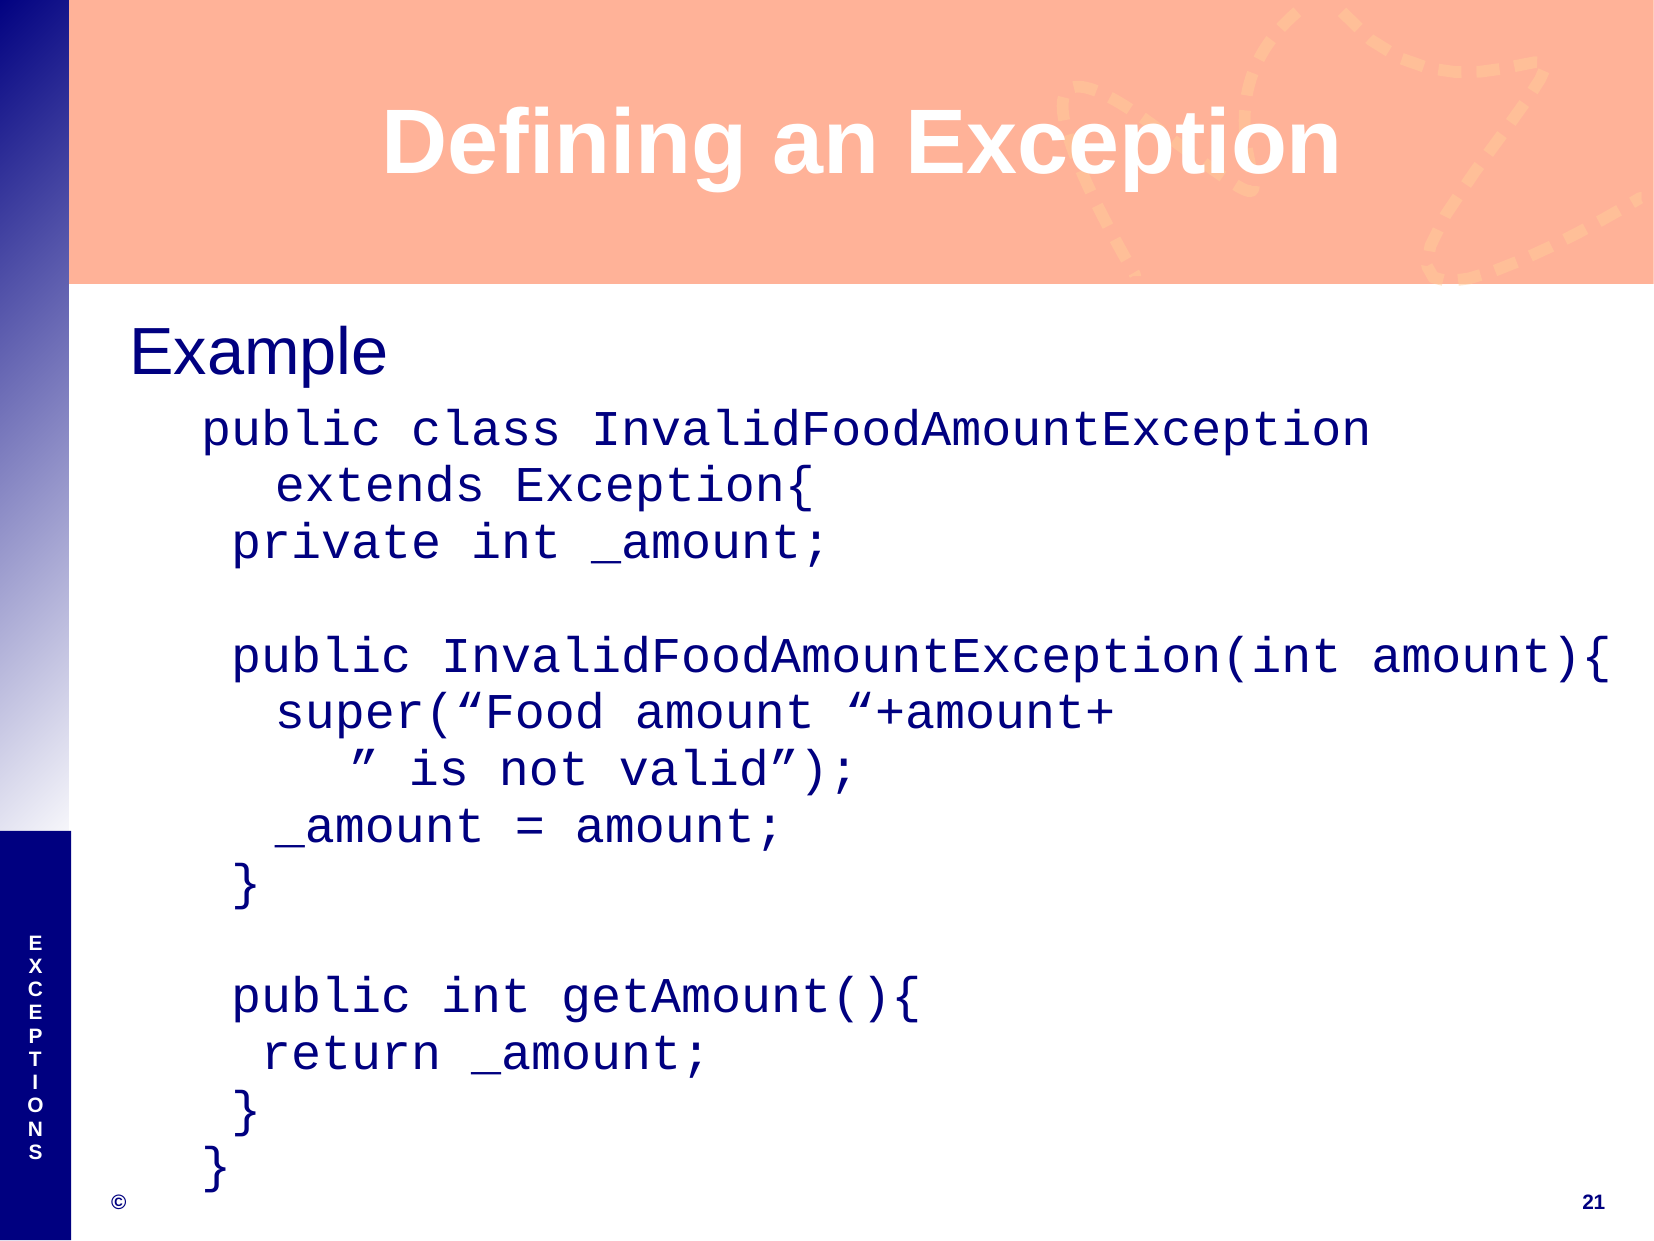

Defining an Exception
# Example
public class InvalidFoodAmountException
	extends Exception{
 private int _amount;
 public InvalidFoodAmountException(int amount){
	super(“Food amount “+amount+
		” is not valid”);
	_amount = amount;
 }
 public int getAmount(){
 return _amount;
 }
}
E
X
C
E
P
T
I
O
N
S